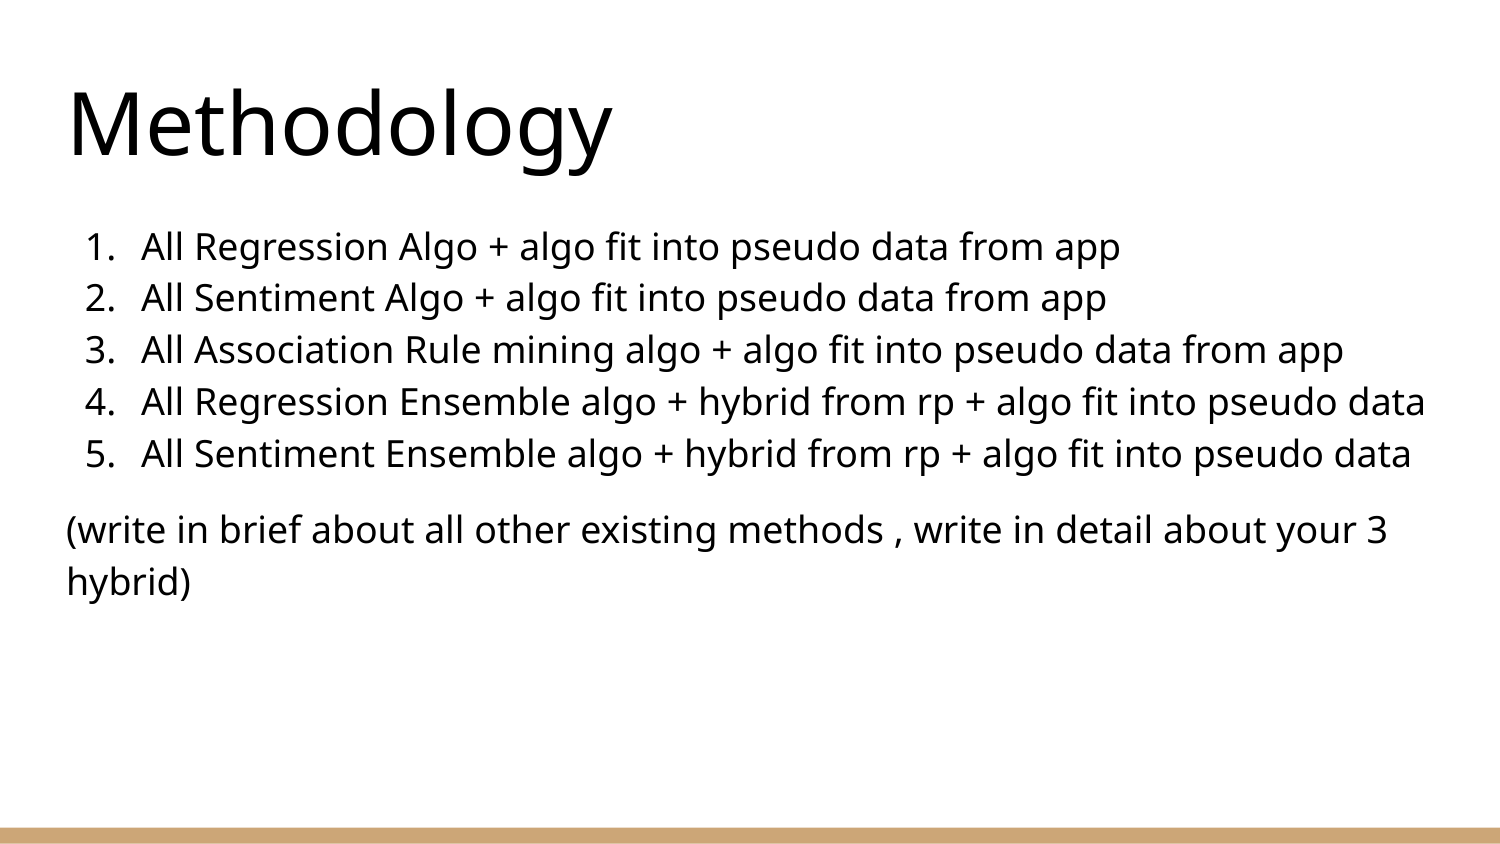

# Methodology
All Regression Algo + algo fit into pseudo data from app
All Sentiment Algo + algo fit into pseudo data from app
All Association Rule mining algo + algo fit into pseudo data from app
All Regression Ensemble algo + hybrid from rp + algo fit into pseudo data
All Sentiment Ensemble algo + hybrid from rp + algo fit into pseudo data
(write in brief about all other existing methods , write in detail about your 3 hybrid)